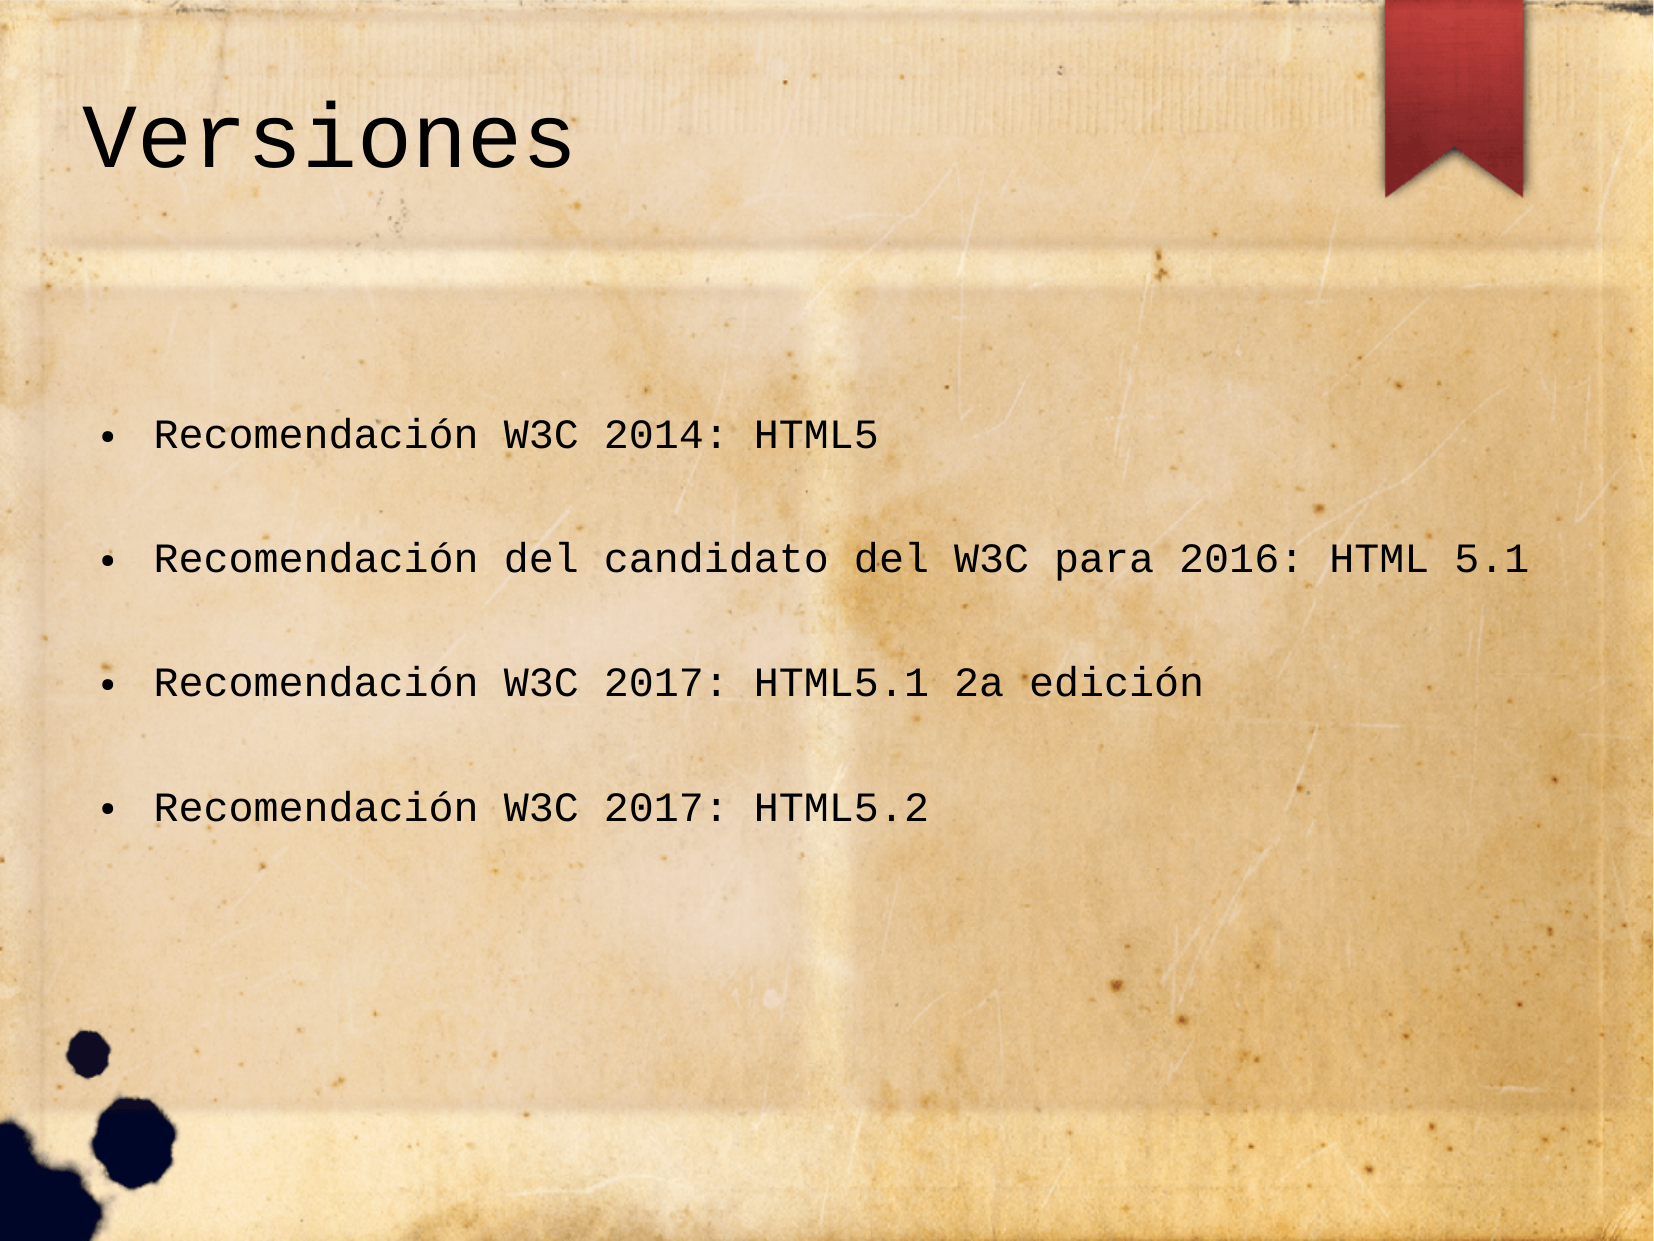

# Versiones
Recomendación W3C 2014: HTML5
Recomendación del candidato del W3C para 2016: HTML 5.1
Recomendación W3C 2017: HTML5.1 2a edición
Recomendación W3C 2017: HTML5.2